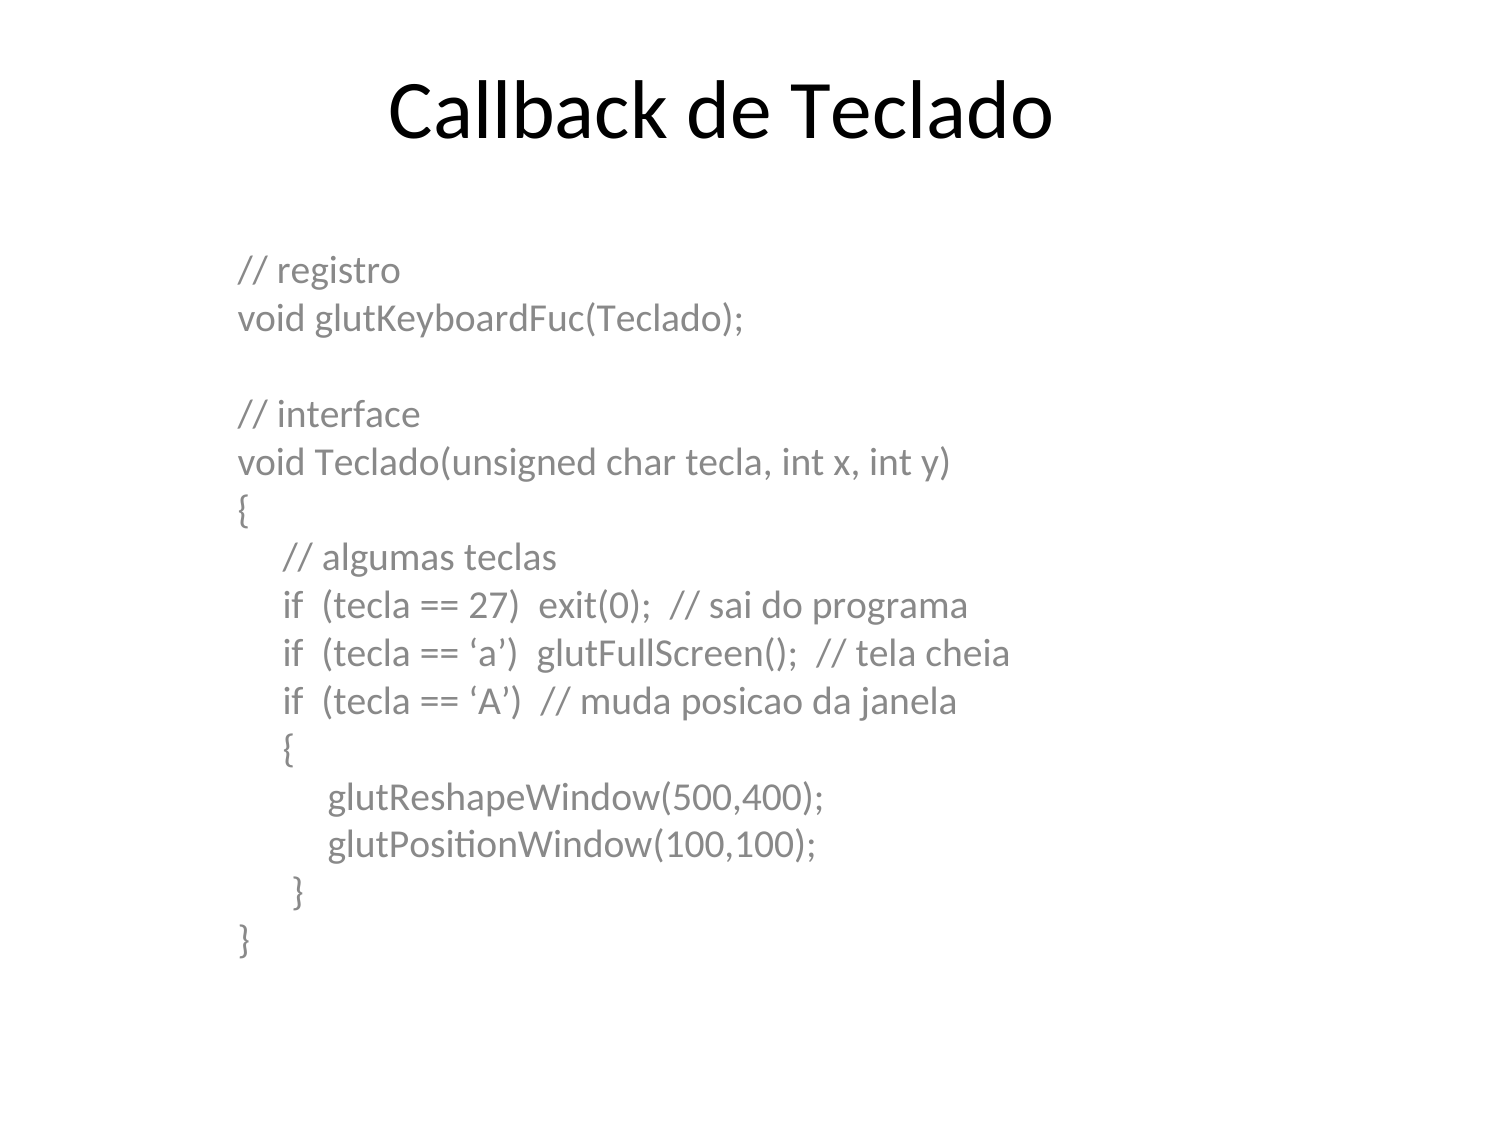

# Callback de Teclado
// registro
void glutKeyboardFuc(Teclado);
// interface
void Teclado(unsigned char tecla, int x, int y)
{
 // algumas teclas
 if (tecla == 27) exit(0); // sai do programa
 if (tecla == ‘a’) glutFullScreen(); // tela cheia
 if (tecla == ‘A’) // muda posicao da janela
 {
 glutReshapeWindow(500,400);
 glutPositionWindow(100,100);
 }
}